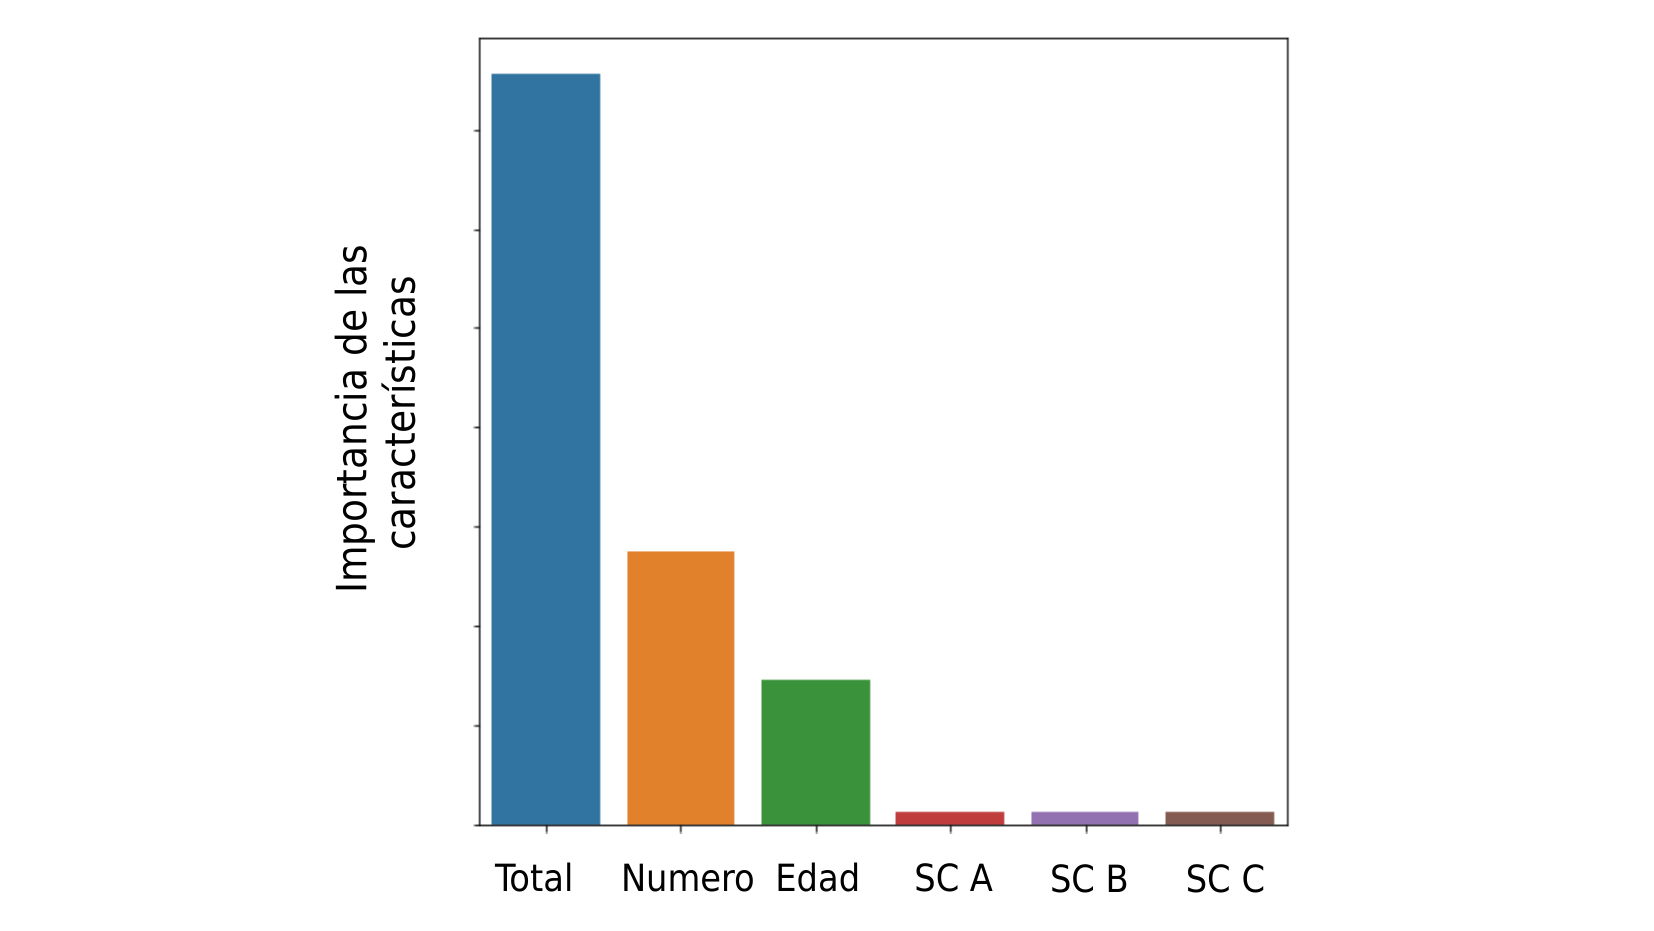

# Importancia de las características
Total
Numero
Edad
SC A
SC B
SC C